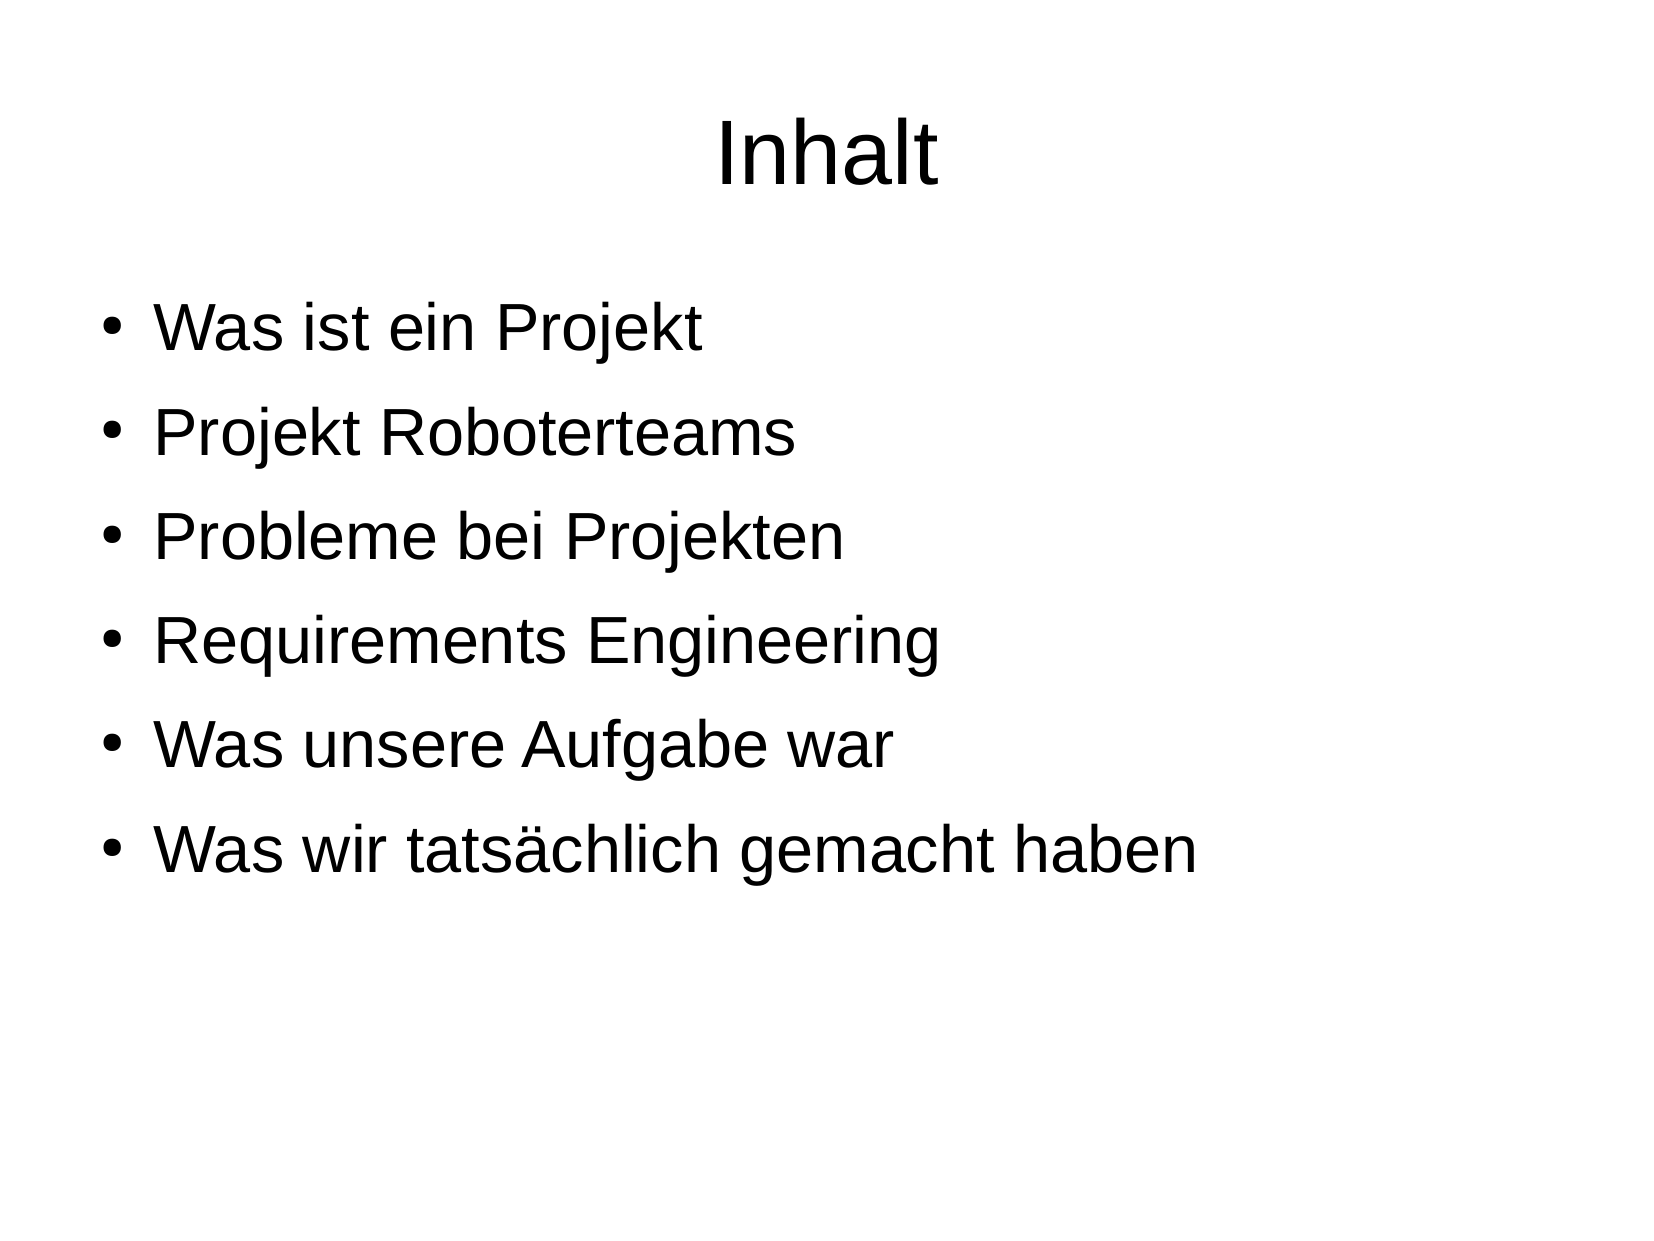

# Inhalt
Was ist ein Projekt
Projekt Roboterteams
Probleme bei Projekten
Requirements Engineering
Was unsere Aufgabe war
Was wir tatsächlich gemacht haben